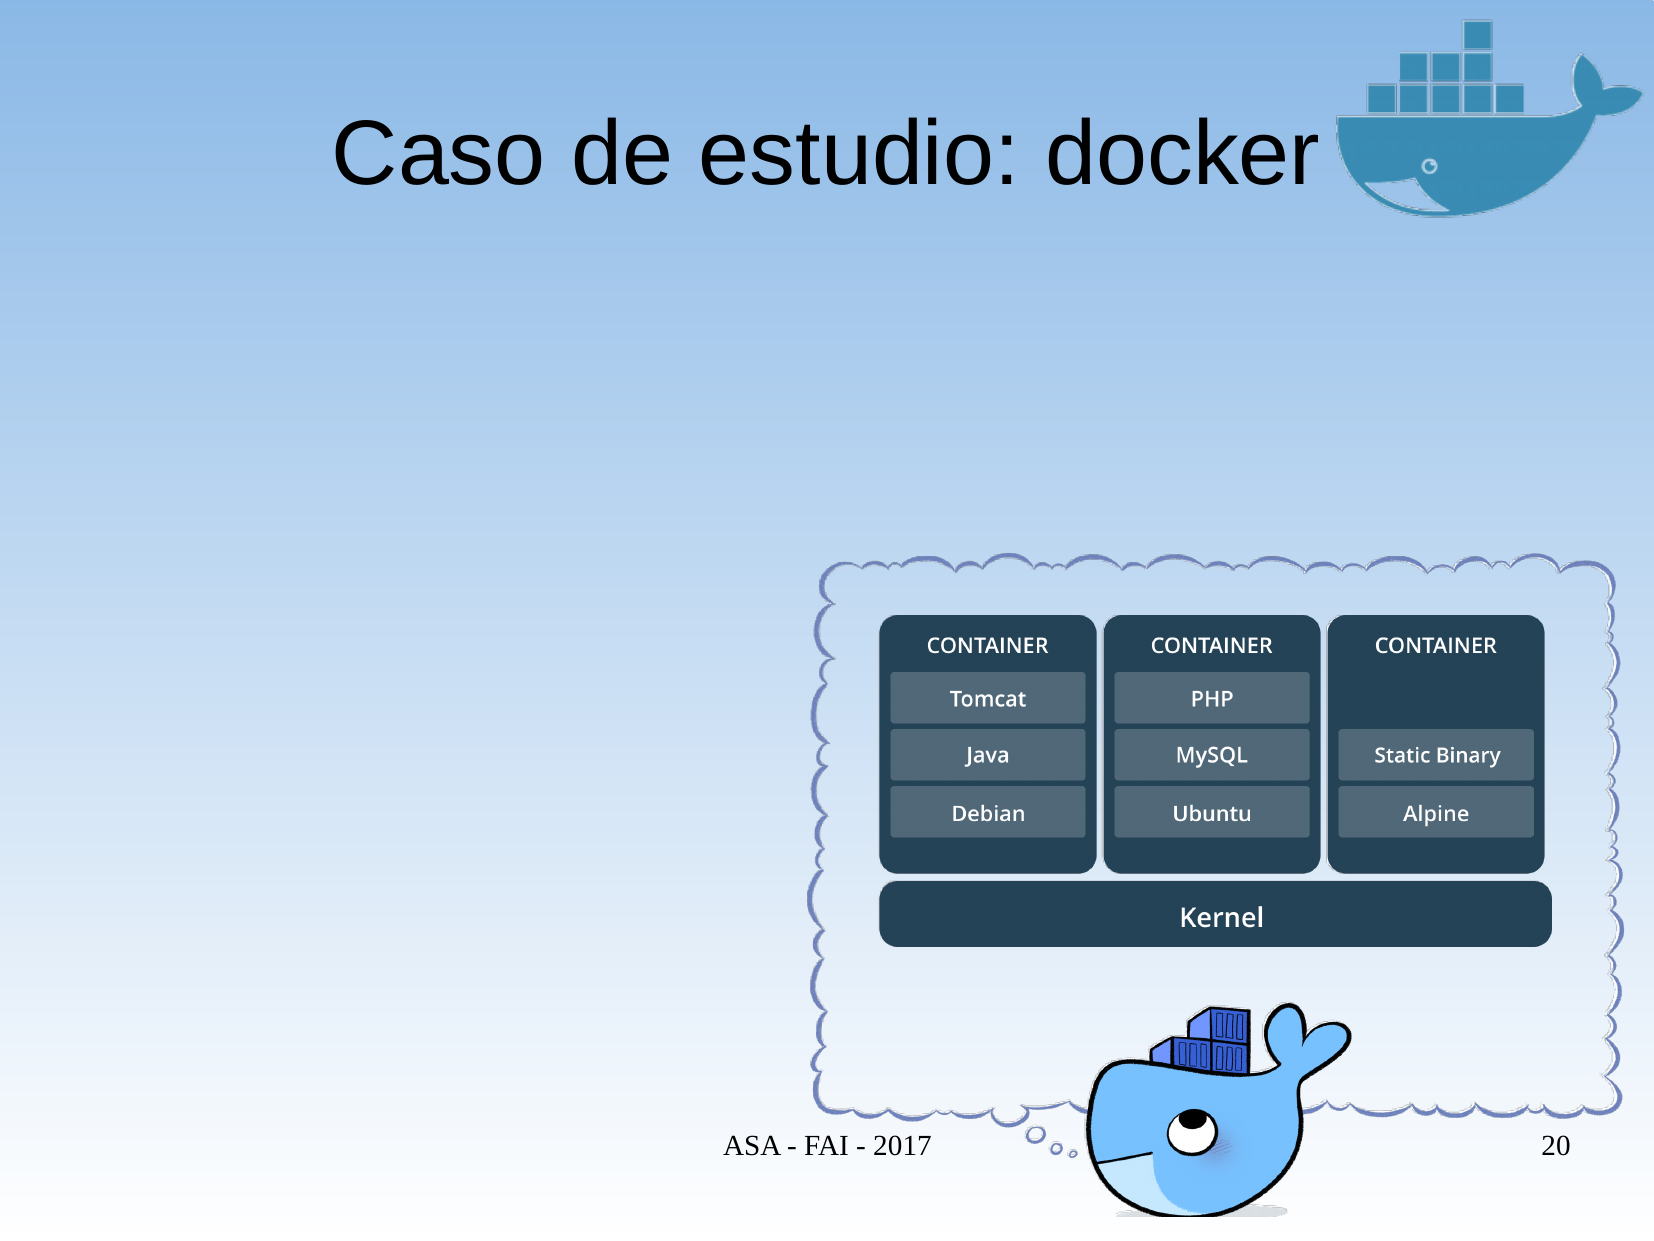

# Caso de estudio: docker
ASA - FAI - 2017
20